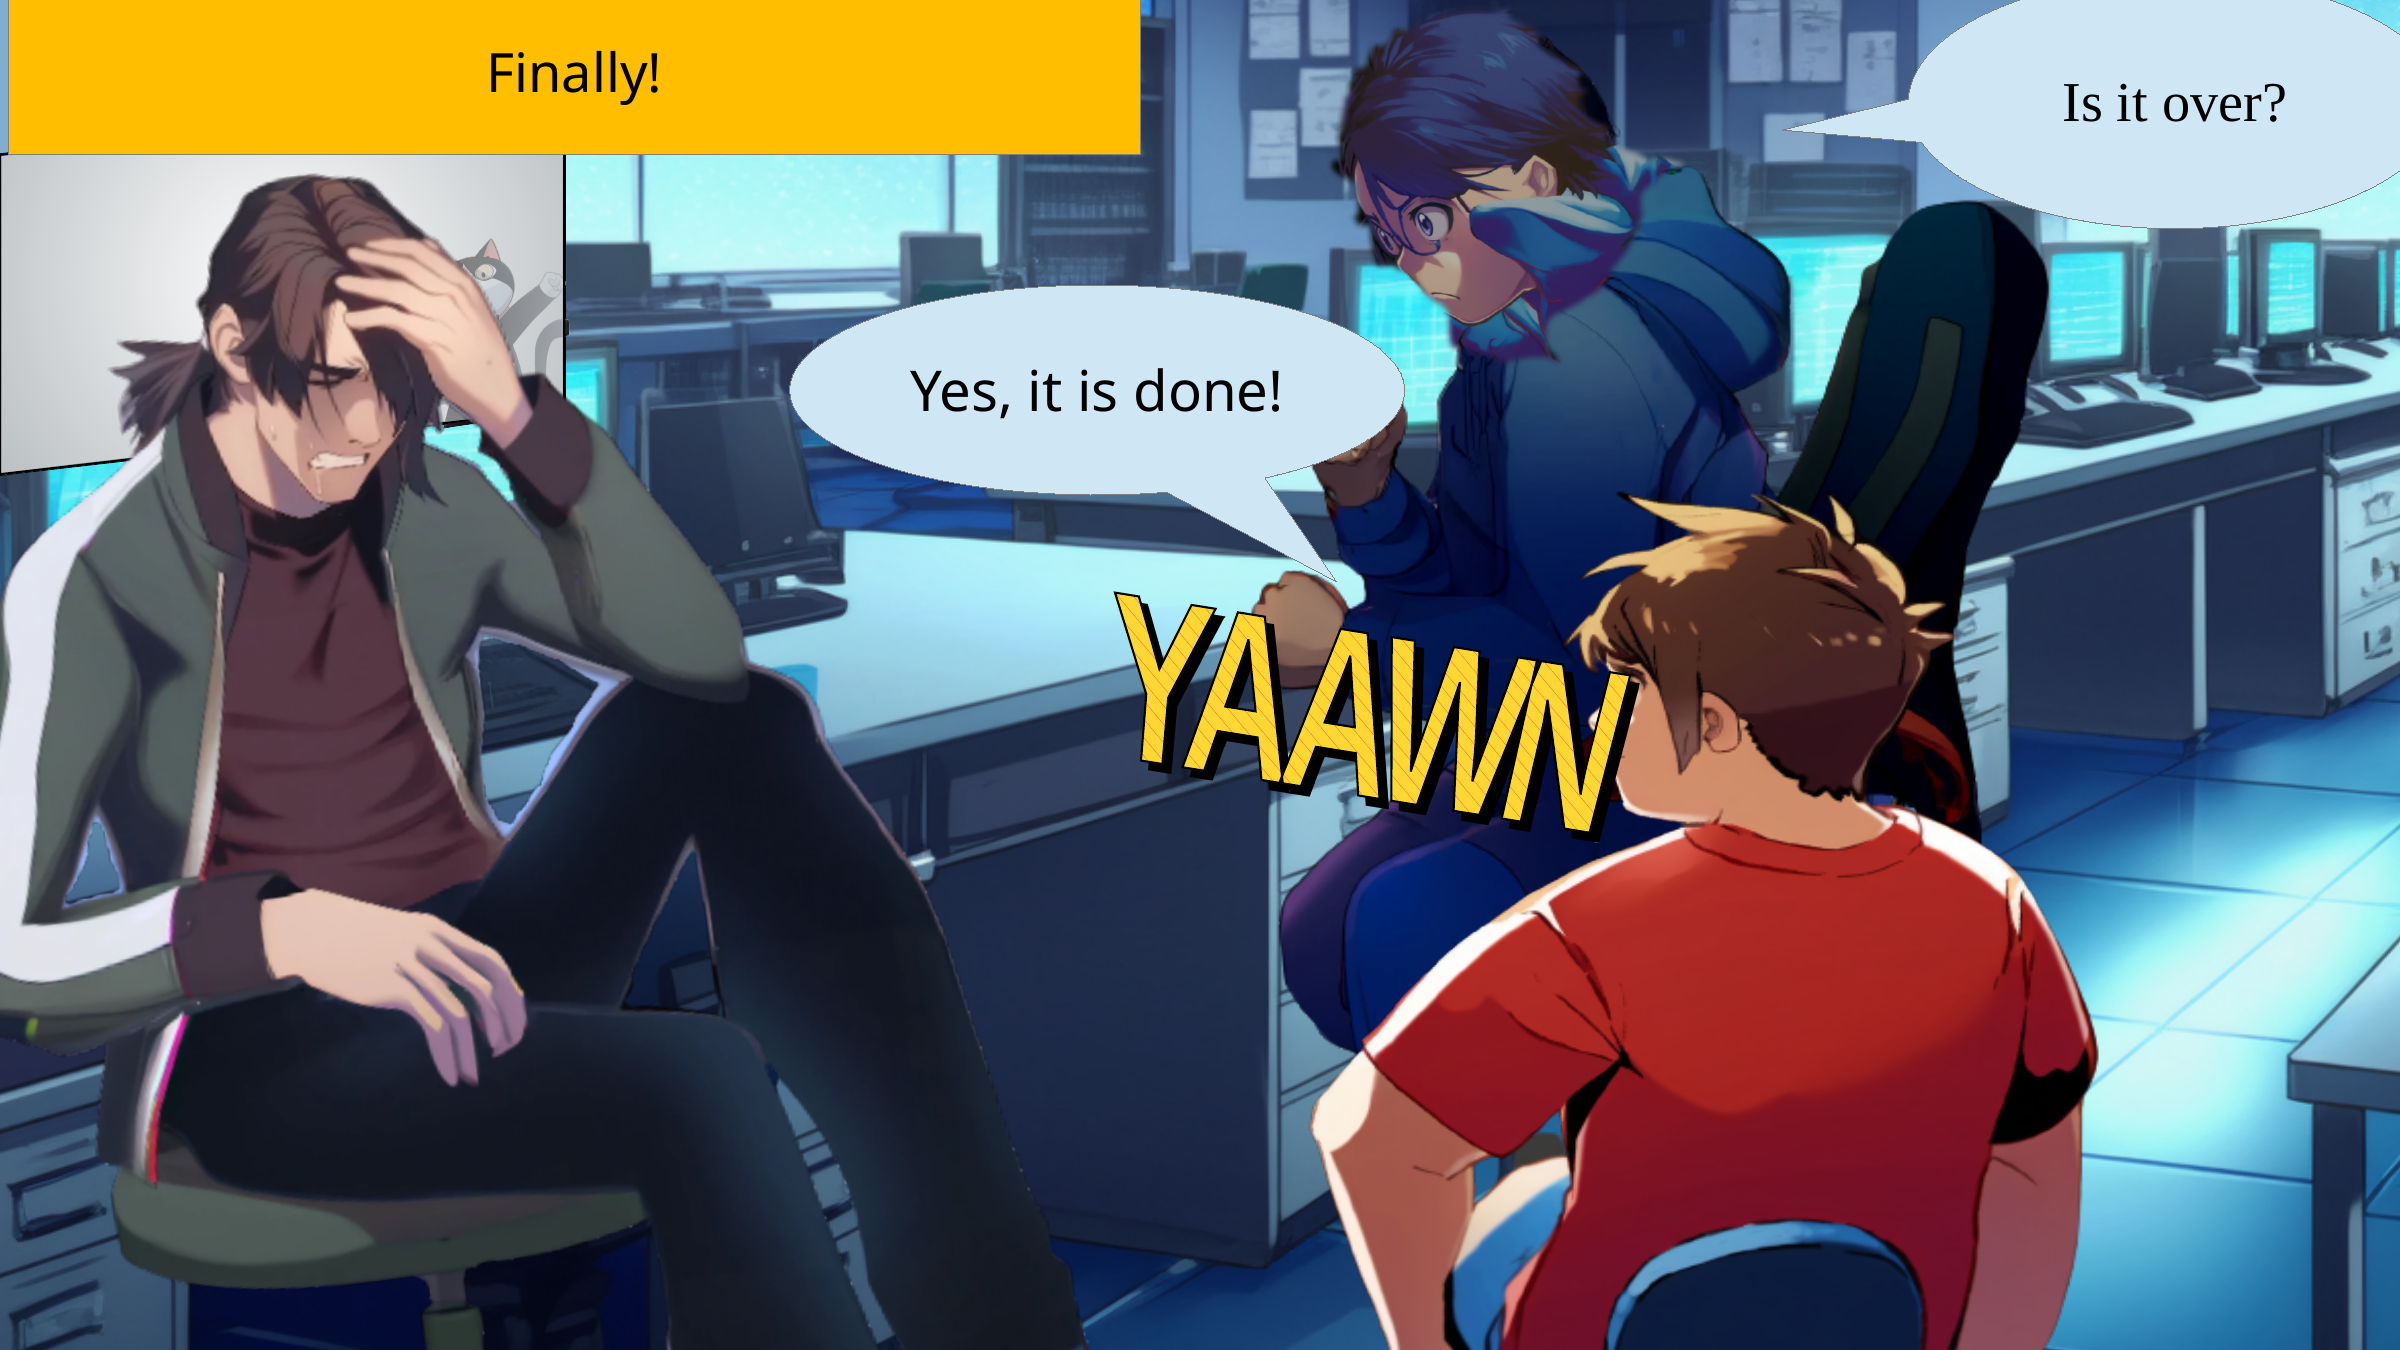

Is it over?
Finally!
Yes, it is done!
YAAWN